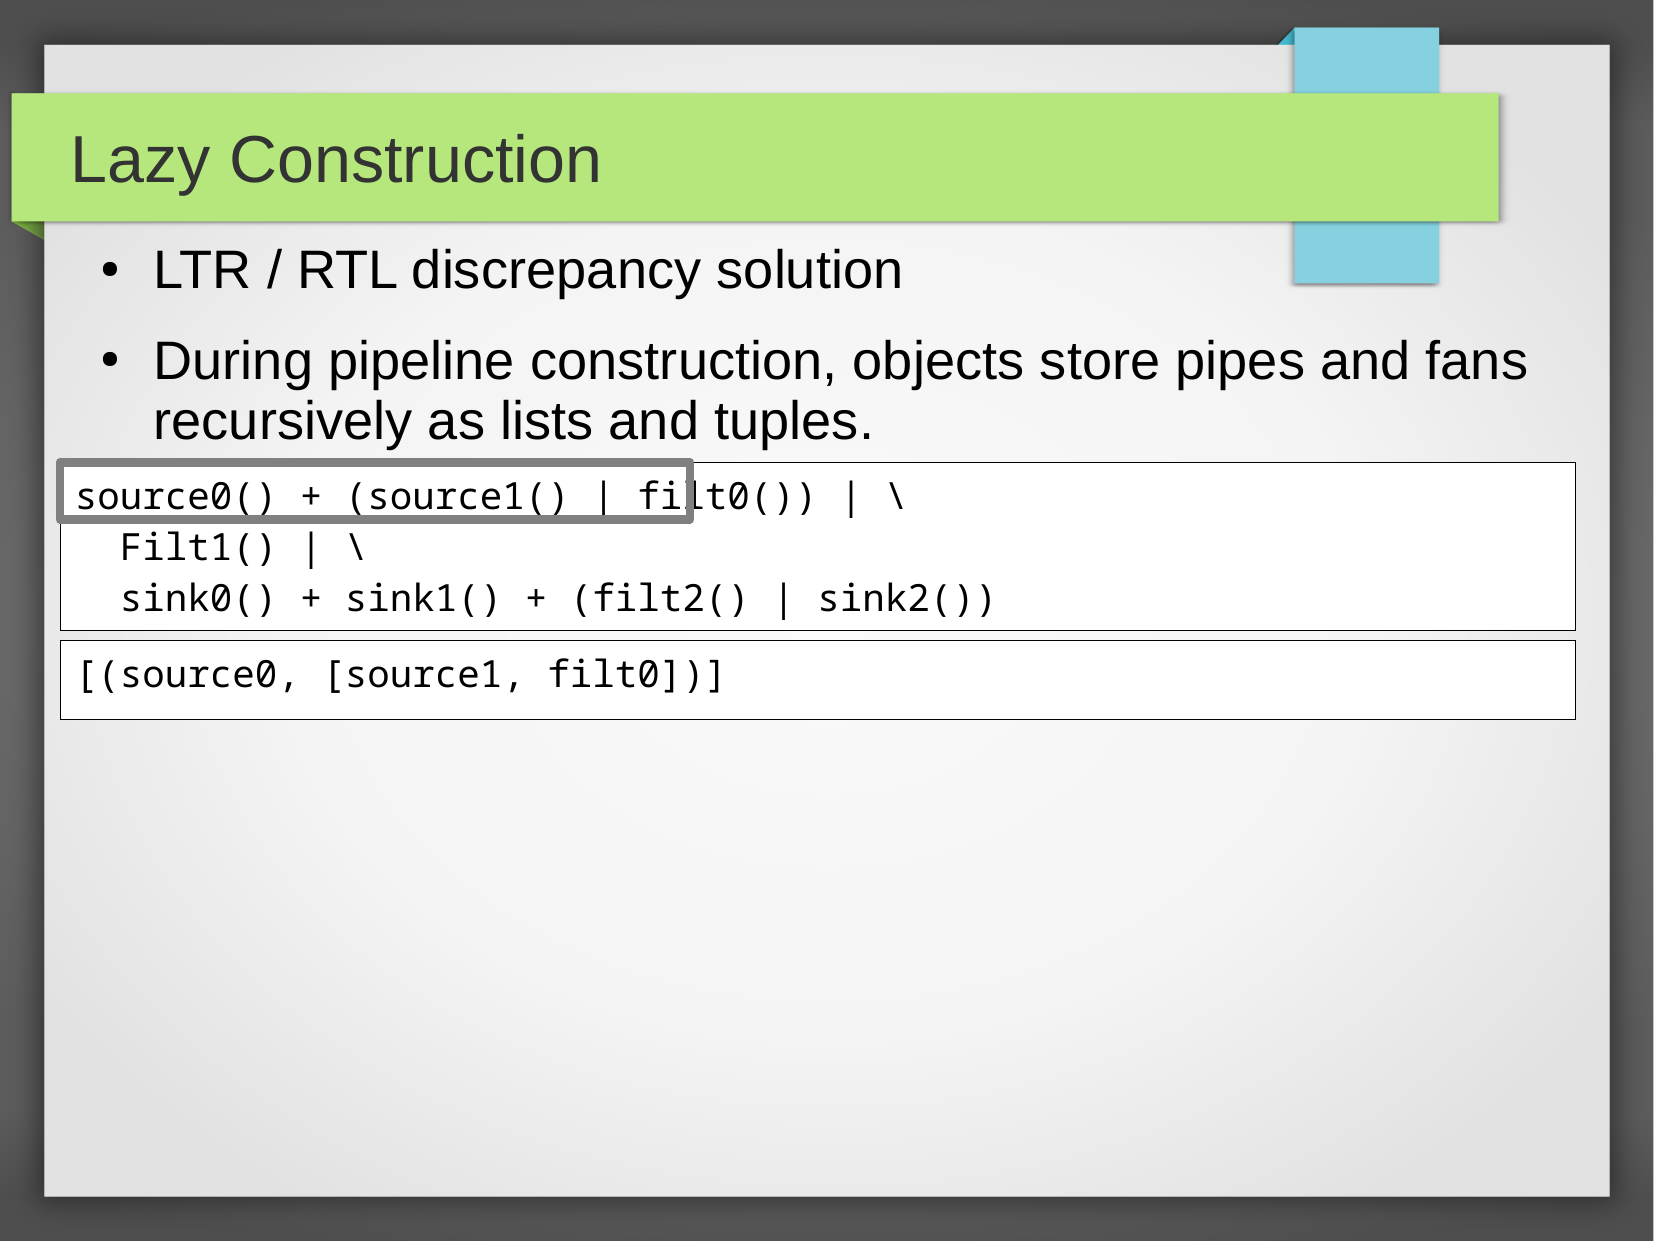

# Lazy Construction
LTR / RTL discrepancy solution
During pipeline construction, objects store pipes and fans recursively as lists and tuples.
source0() + (source1() | filt0()) | \
 Filt1() | \
 sink0() + sink1() + (filt2() | sink2())
[(source0, [source1, filt0])]